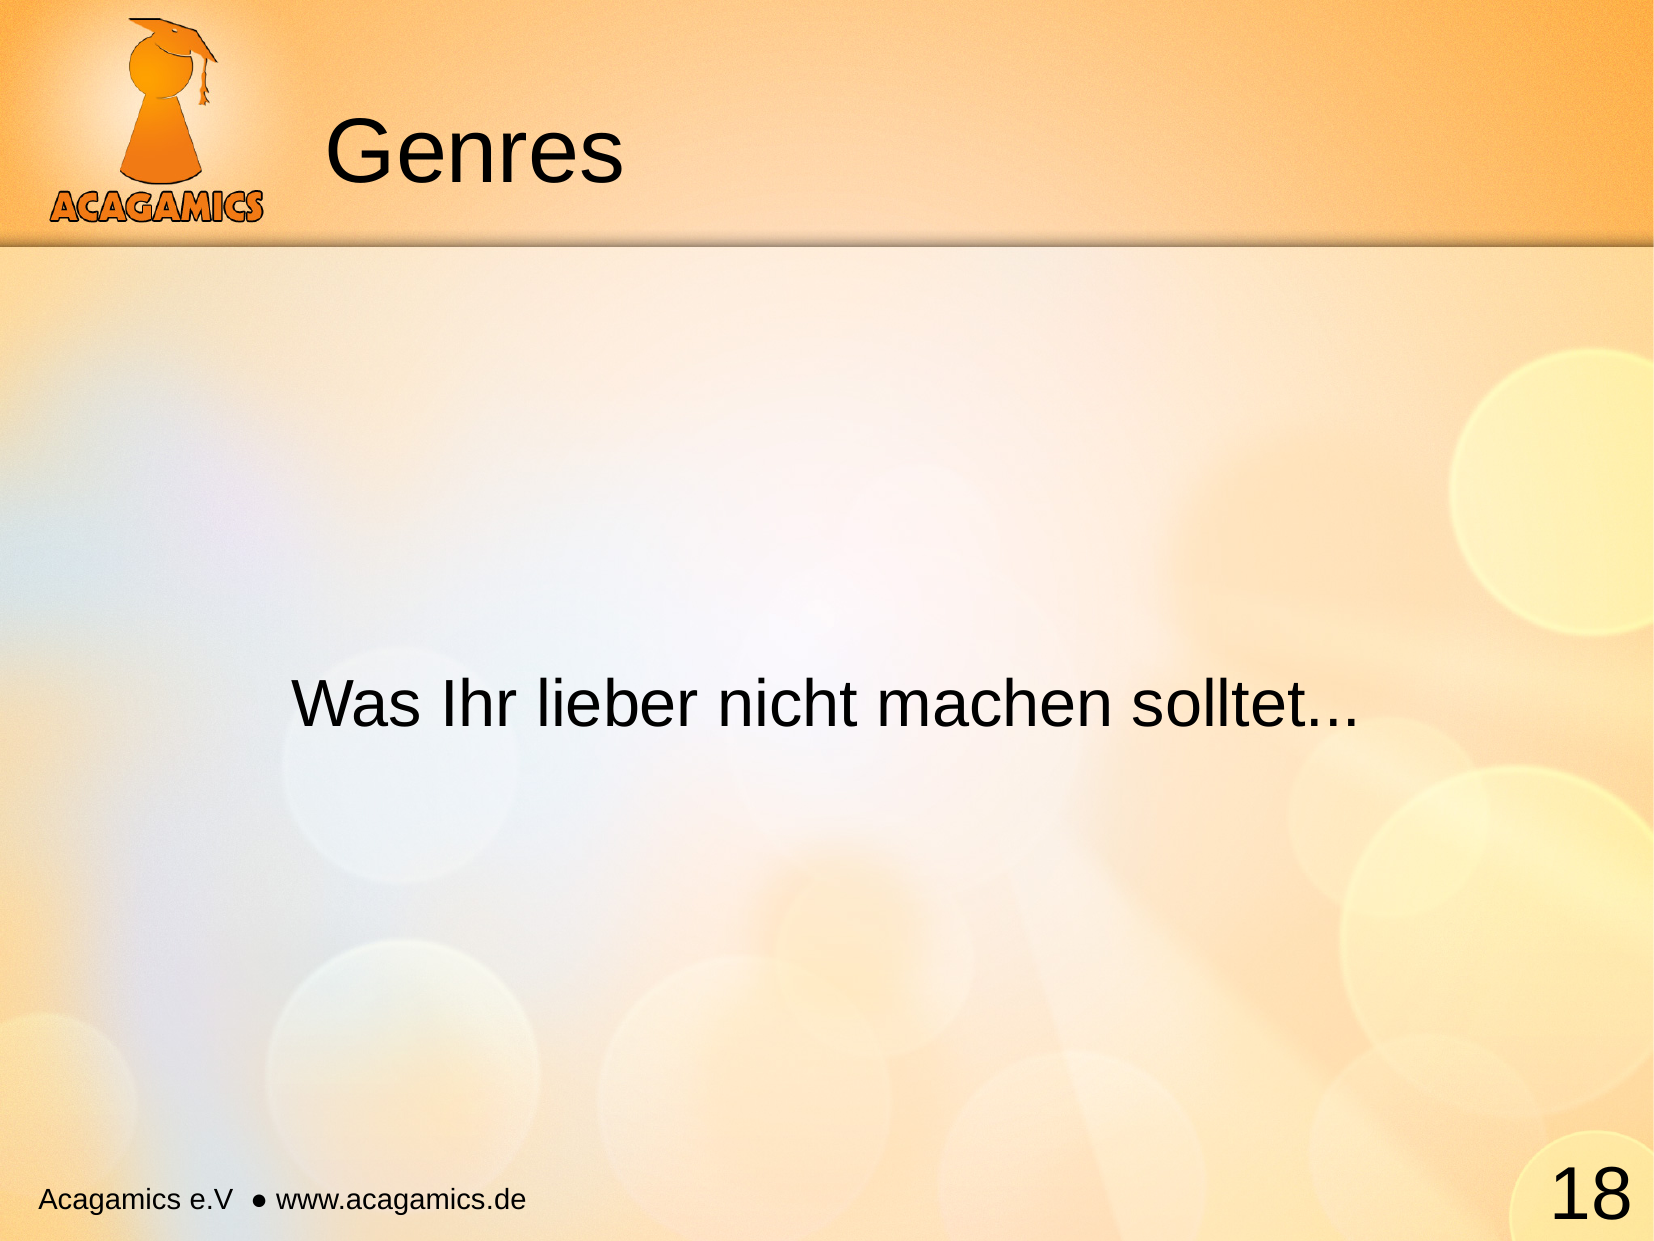

# Genres
Was Ihr lieber nicht machen solltet...